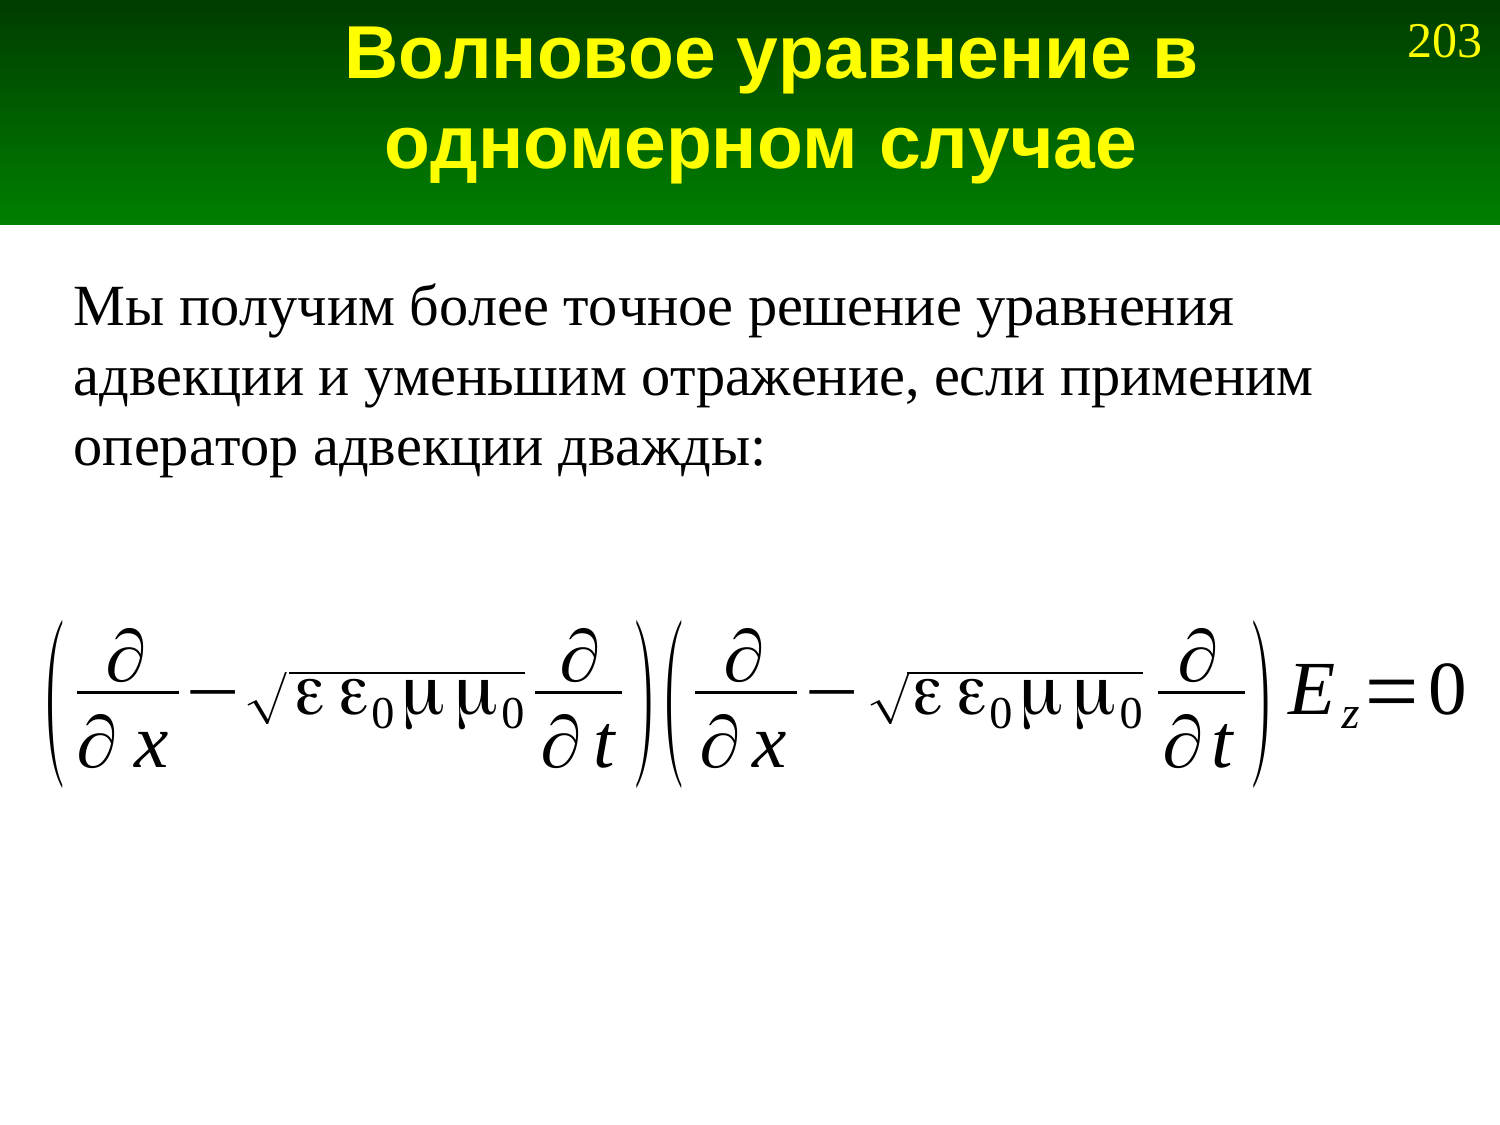

# Волновое уравнение в одномерном случае
Мы получим более точное решение уравнения адвекции и уменьшим отражение, если применим оператор адвекции дважды: